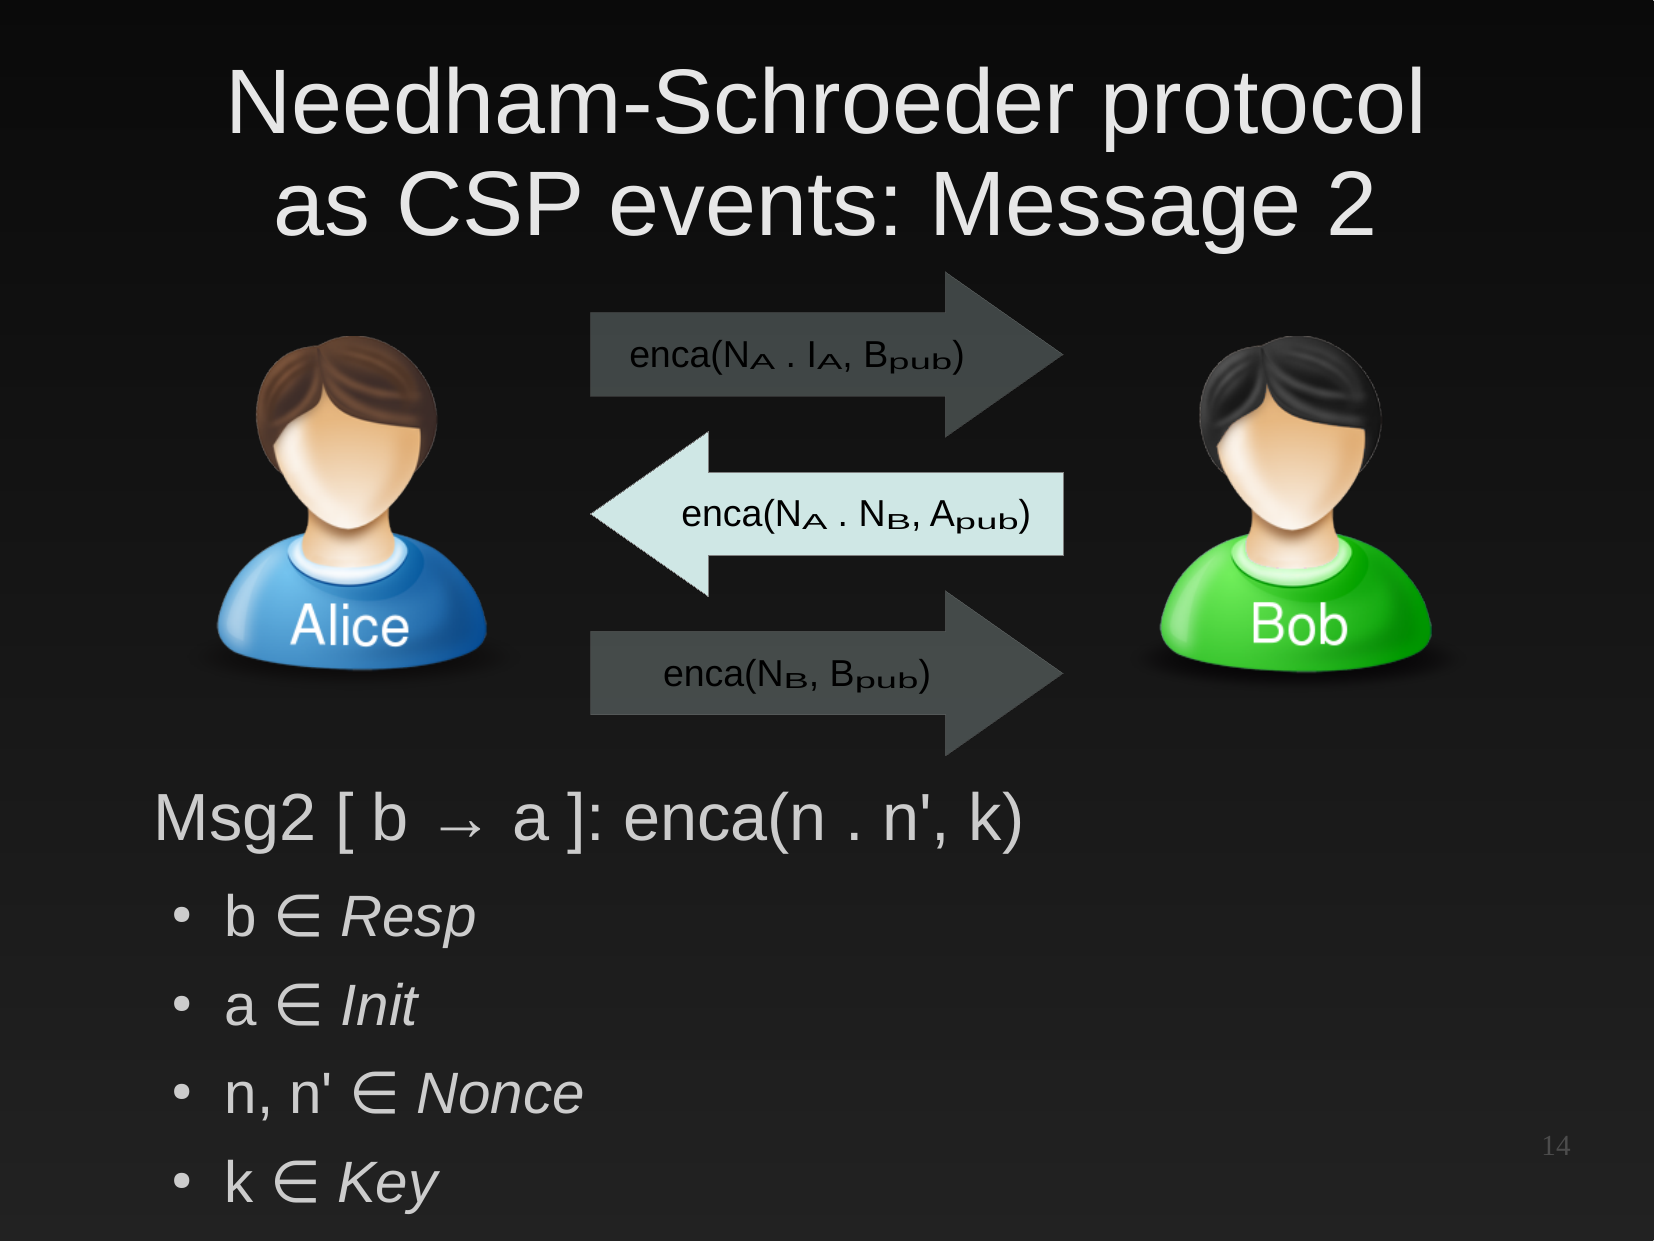

# Needham-Schroeder protocol as CSP events: Message 2
enca(NA . IA, Bpub)
enca(NA . NB, Apub)
enca(NB, Bpub)
Msg2 [ b → a ]: enca(n . n', k)
b ∈ Resp
a ∈ Init
n, n' ∈ Nonce
k ∈ Key
14